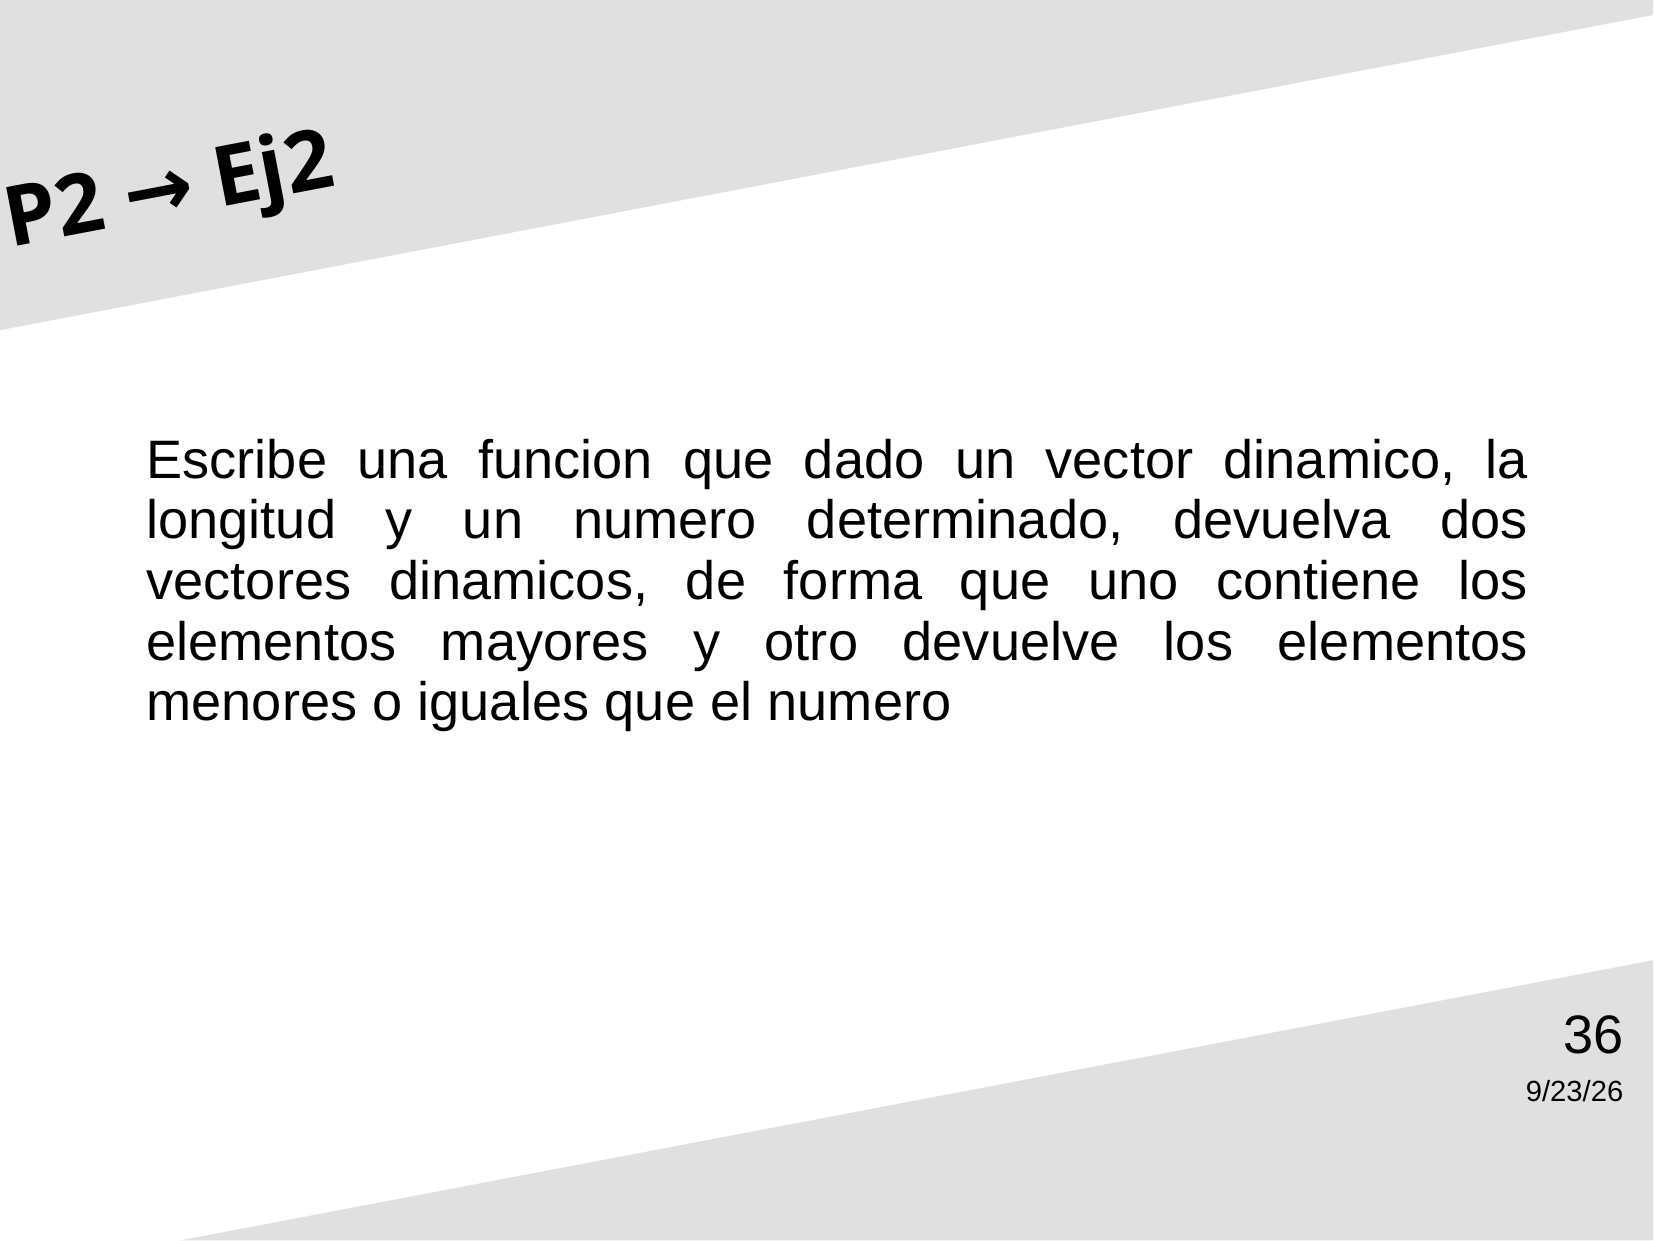

# P2 → Ej2
Escribe una funcion que dado un vector dinamico, la longitud y un numero determinado, devuelva dos vectores dinamicos, de forma que uno contiene los elementos mayores y otro devuelve los elementos menores o iguales que el numero
36